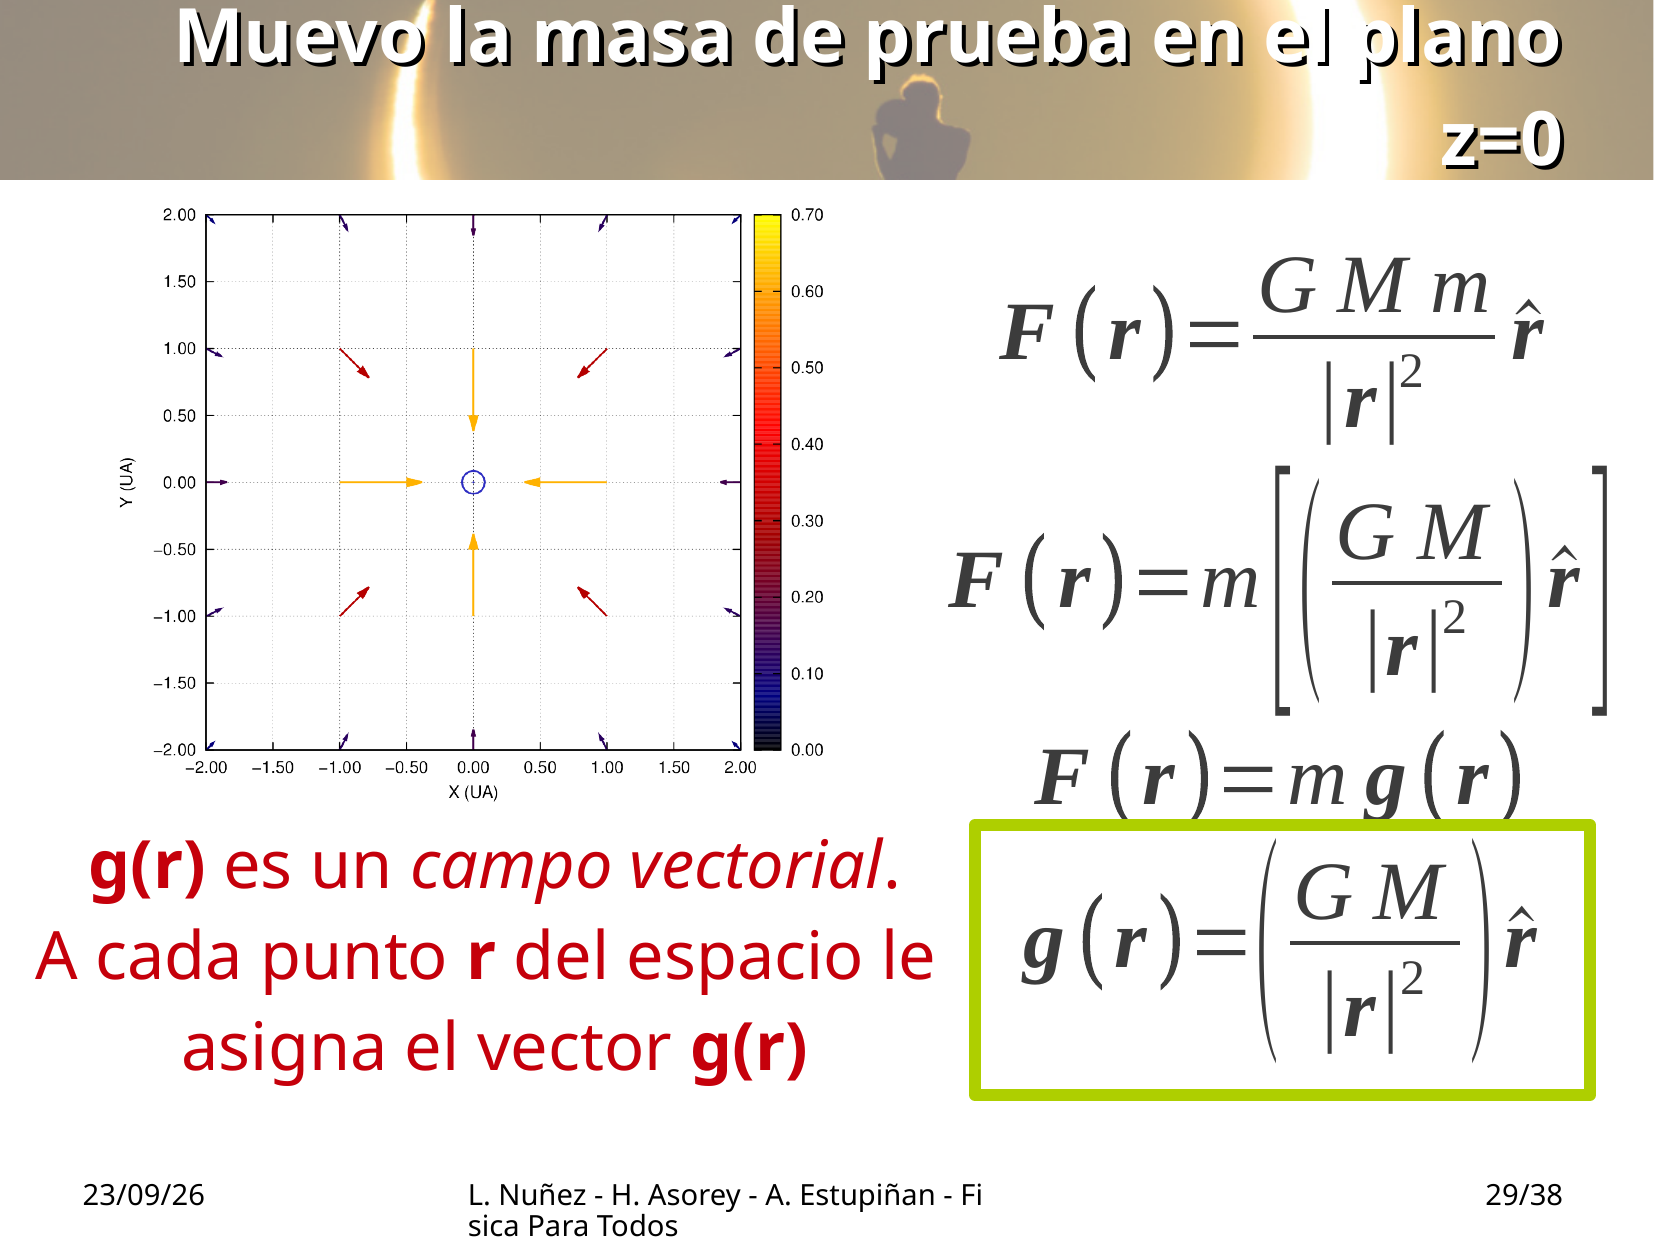

# Muevo la masa de prueba en el plano z=0
g(r) es un campo vectorial.
A cada punto r del espacio le
asigna el vector g(r)
L. Nuñez - H. Asorey - A. Estupiñan - Fisica Para Todos
29